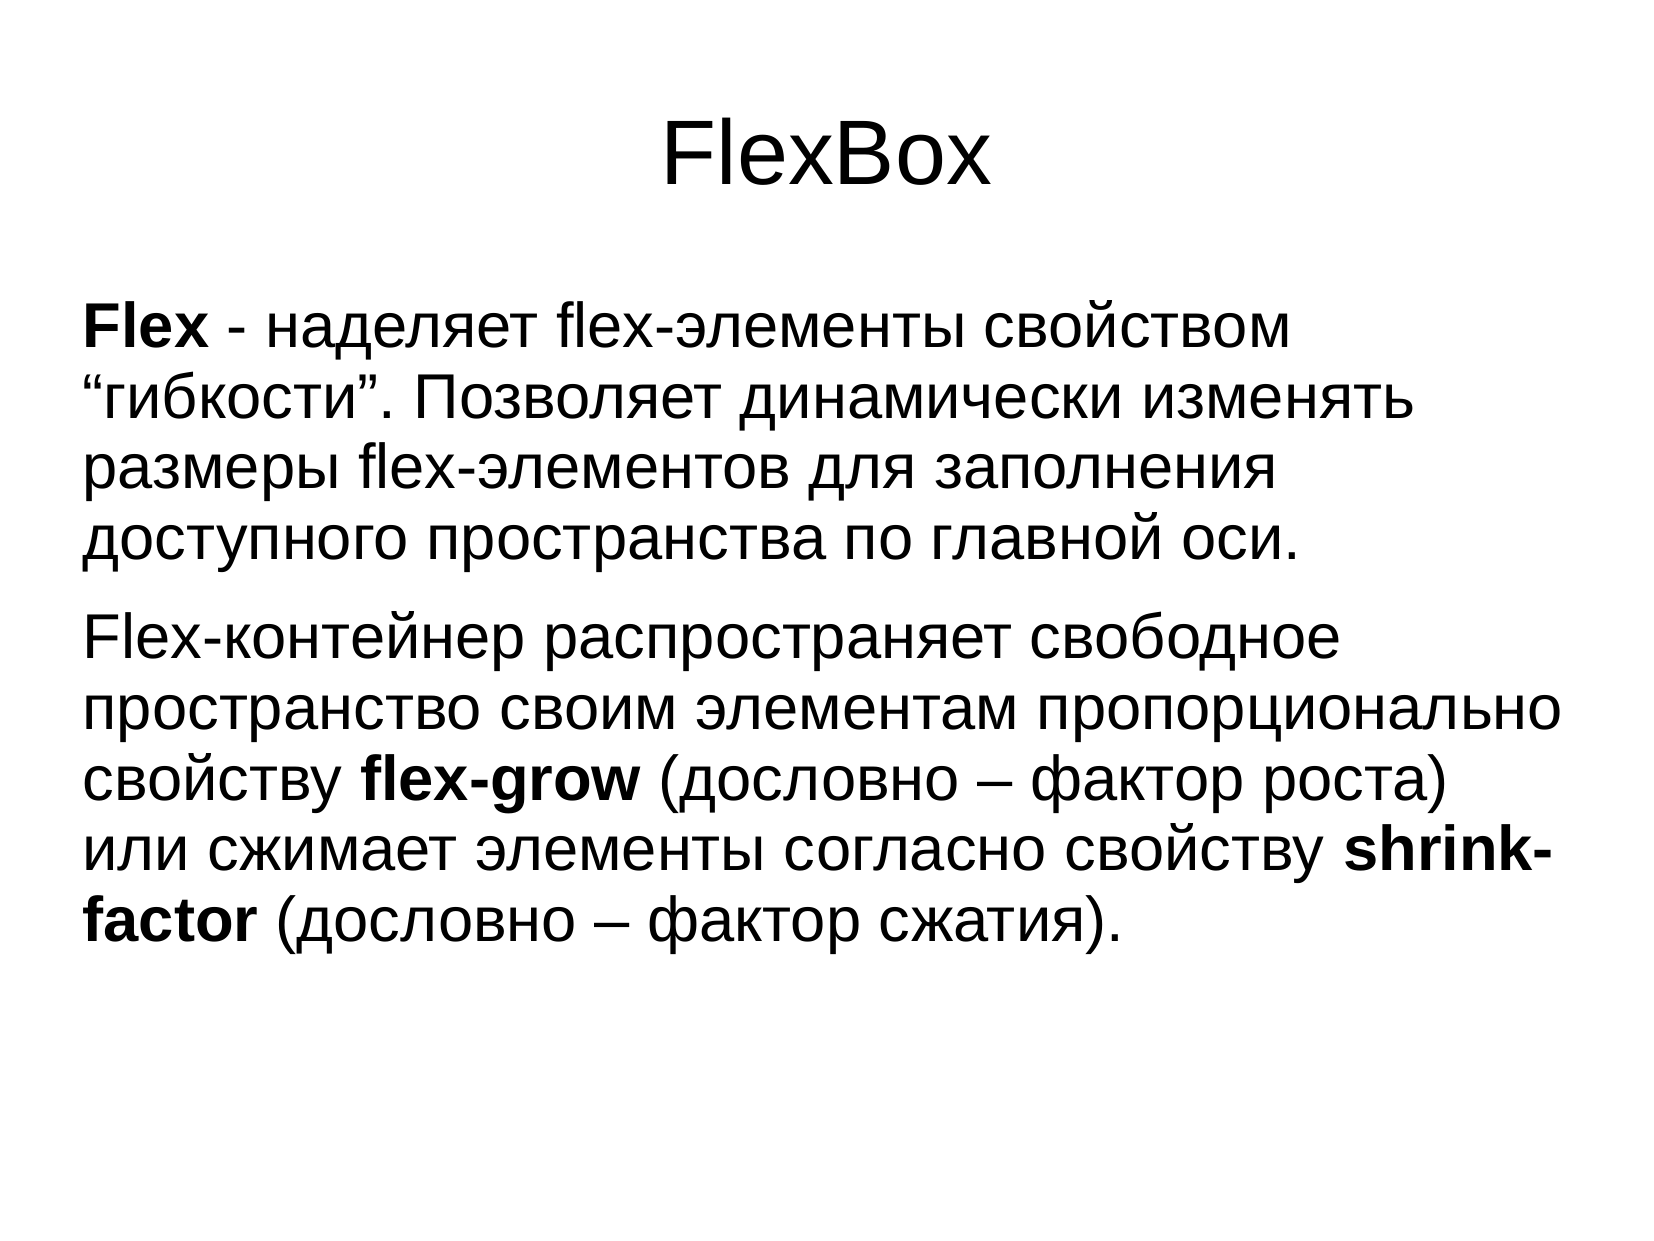

# FlexBox
Flex - наделяет flex-элементы свойством “гибкости”. Позволяет динамически изменять размеры flex-элементов для заполнения доступного пространства по главной оси.
Flex-контейнер распространяет свободное пространство своим элементам пропорционально свойству flex-grow (дословно – фактор роста) или сжимает элементы согласно свойству shrink-factor (дословно – фактор сжатия).